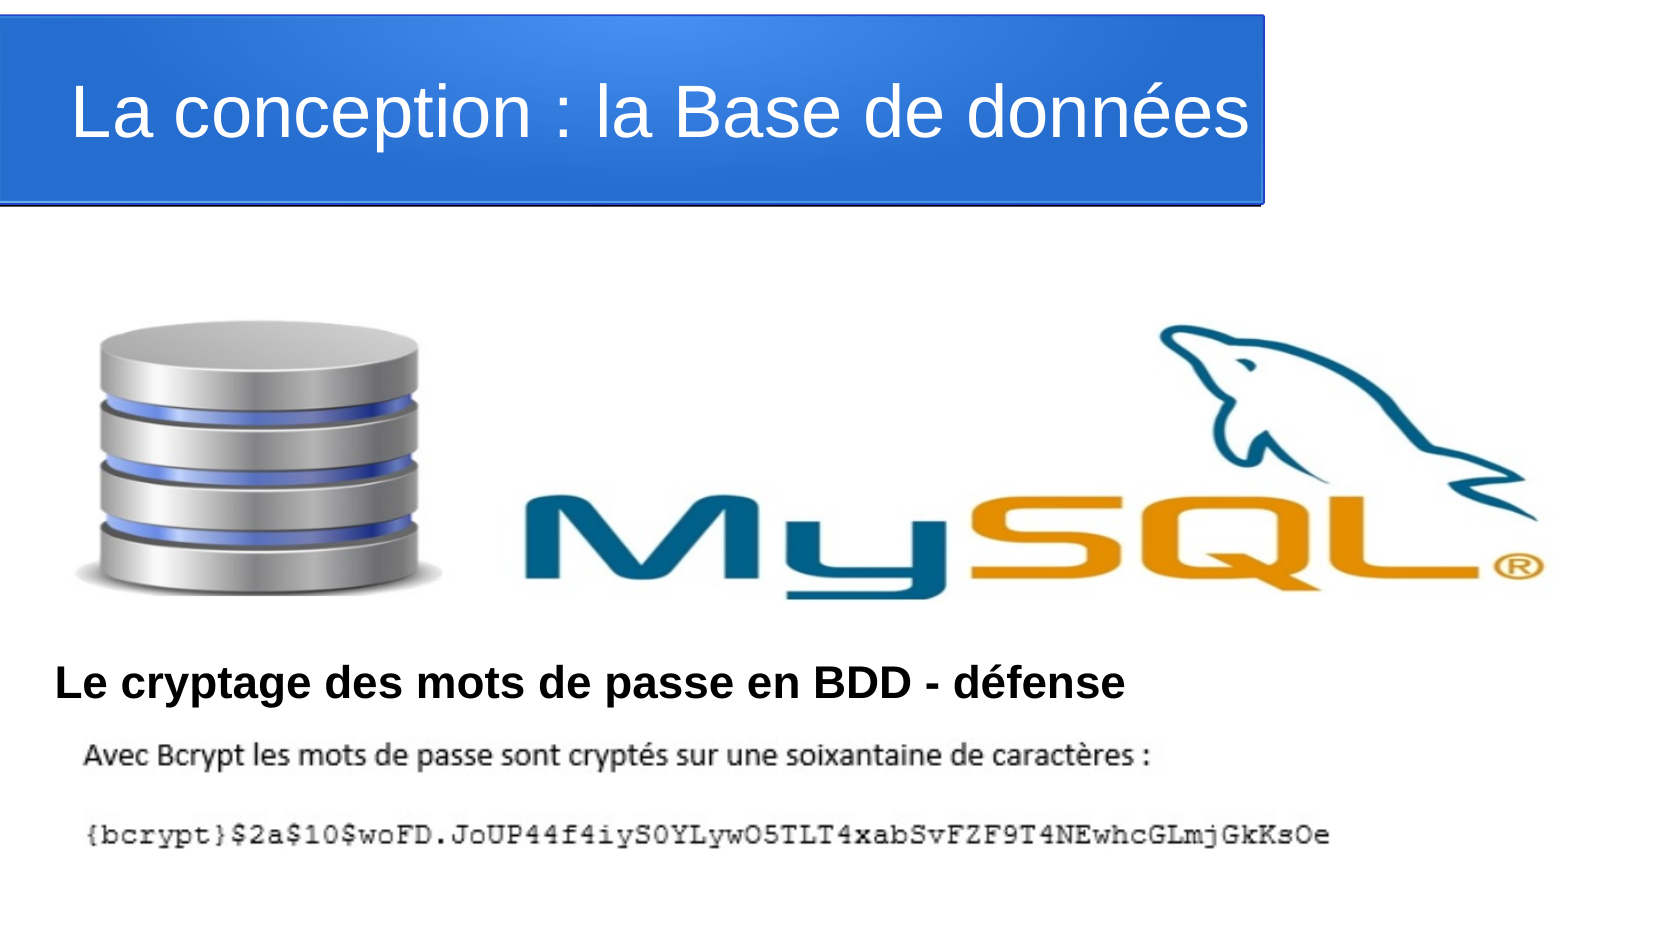

# La conception : la Base de données
Le cryptage des mots de passe en BDD - défense